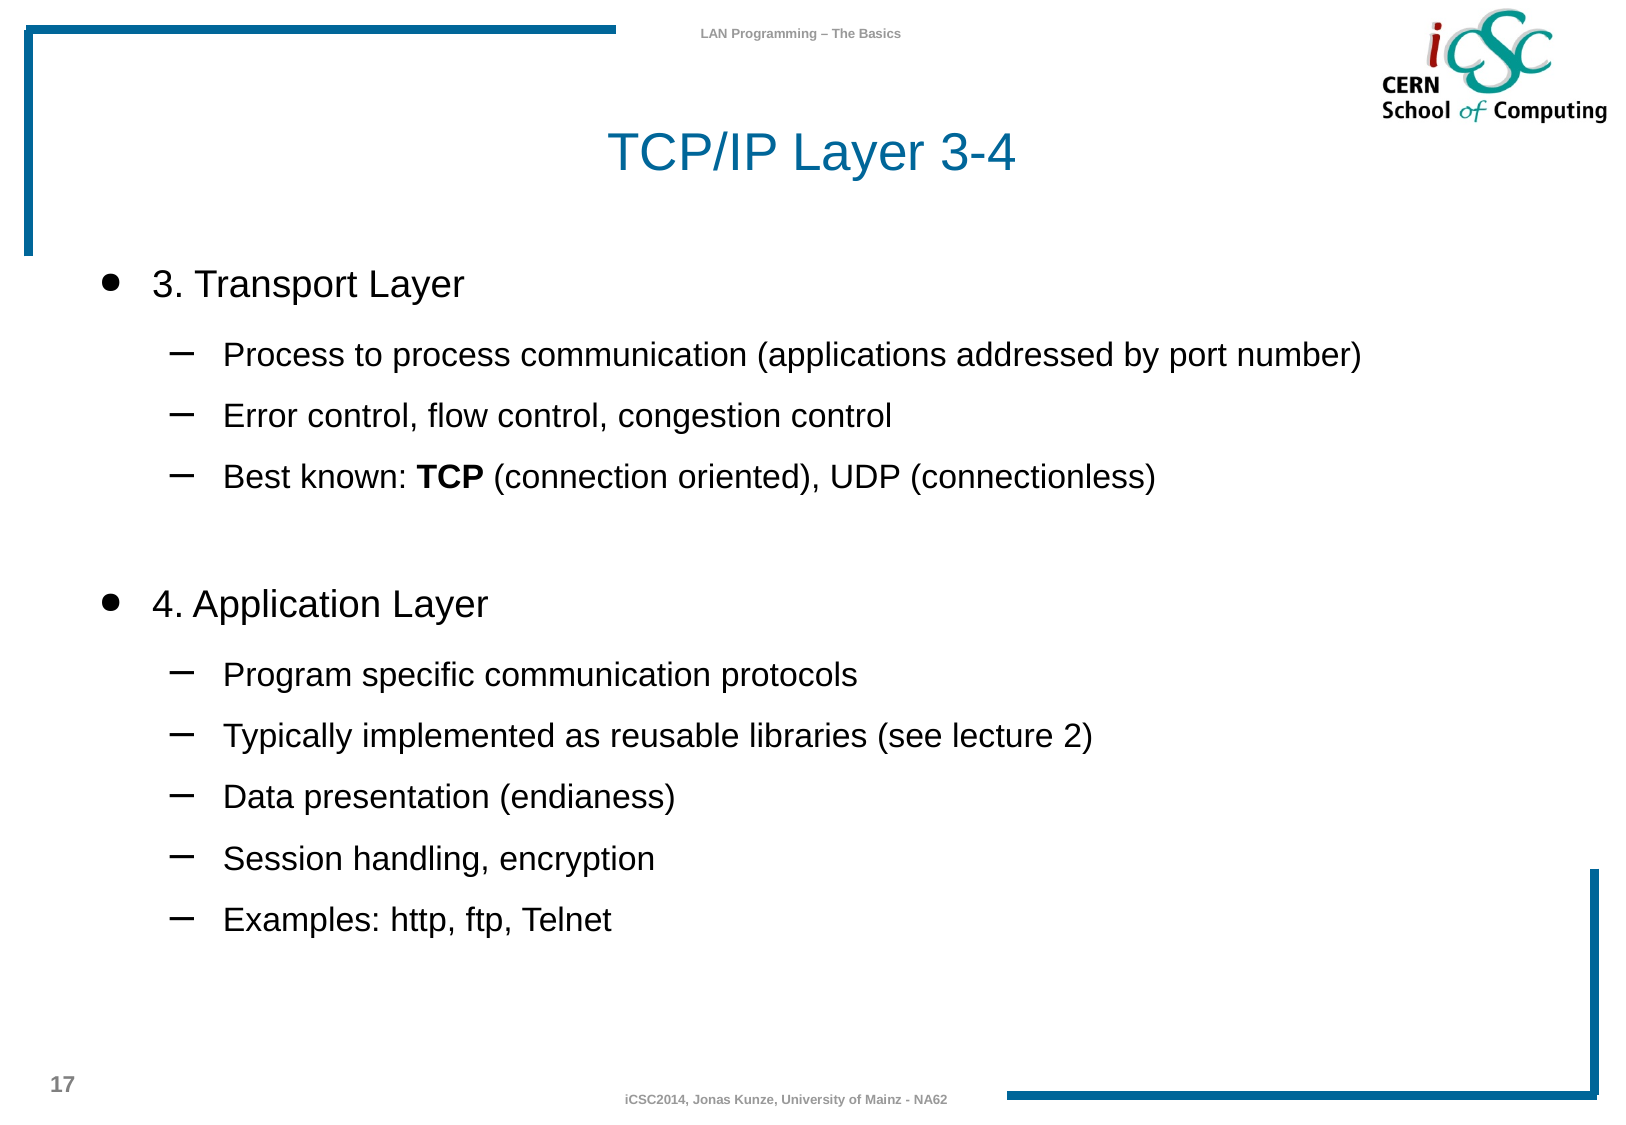

# TCP/IP Layer 3-4
3. Transport Layer
Process to process communication (applications addressed by port number)
Error control, flow control, congestion control
Best known: TCP (connection oriented), UDP (connectionless)
4. Application Layer
Program specific communication protocols
Typically implemented as reusable libraries (see lecture 2)
Data presentation (endianess)
Session handling, encryption
Examples: http, ftp, Telnet